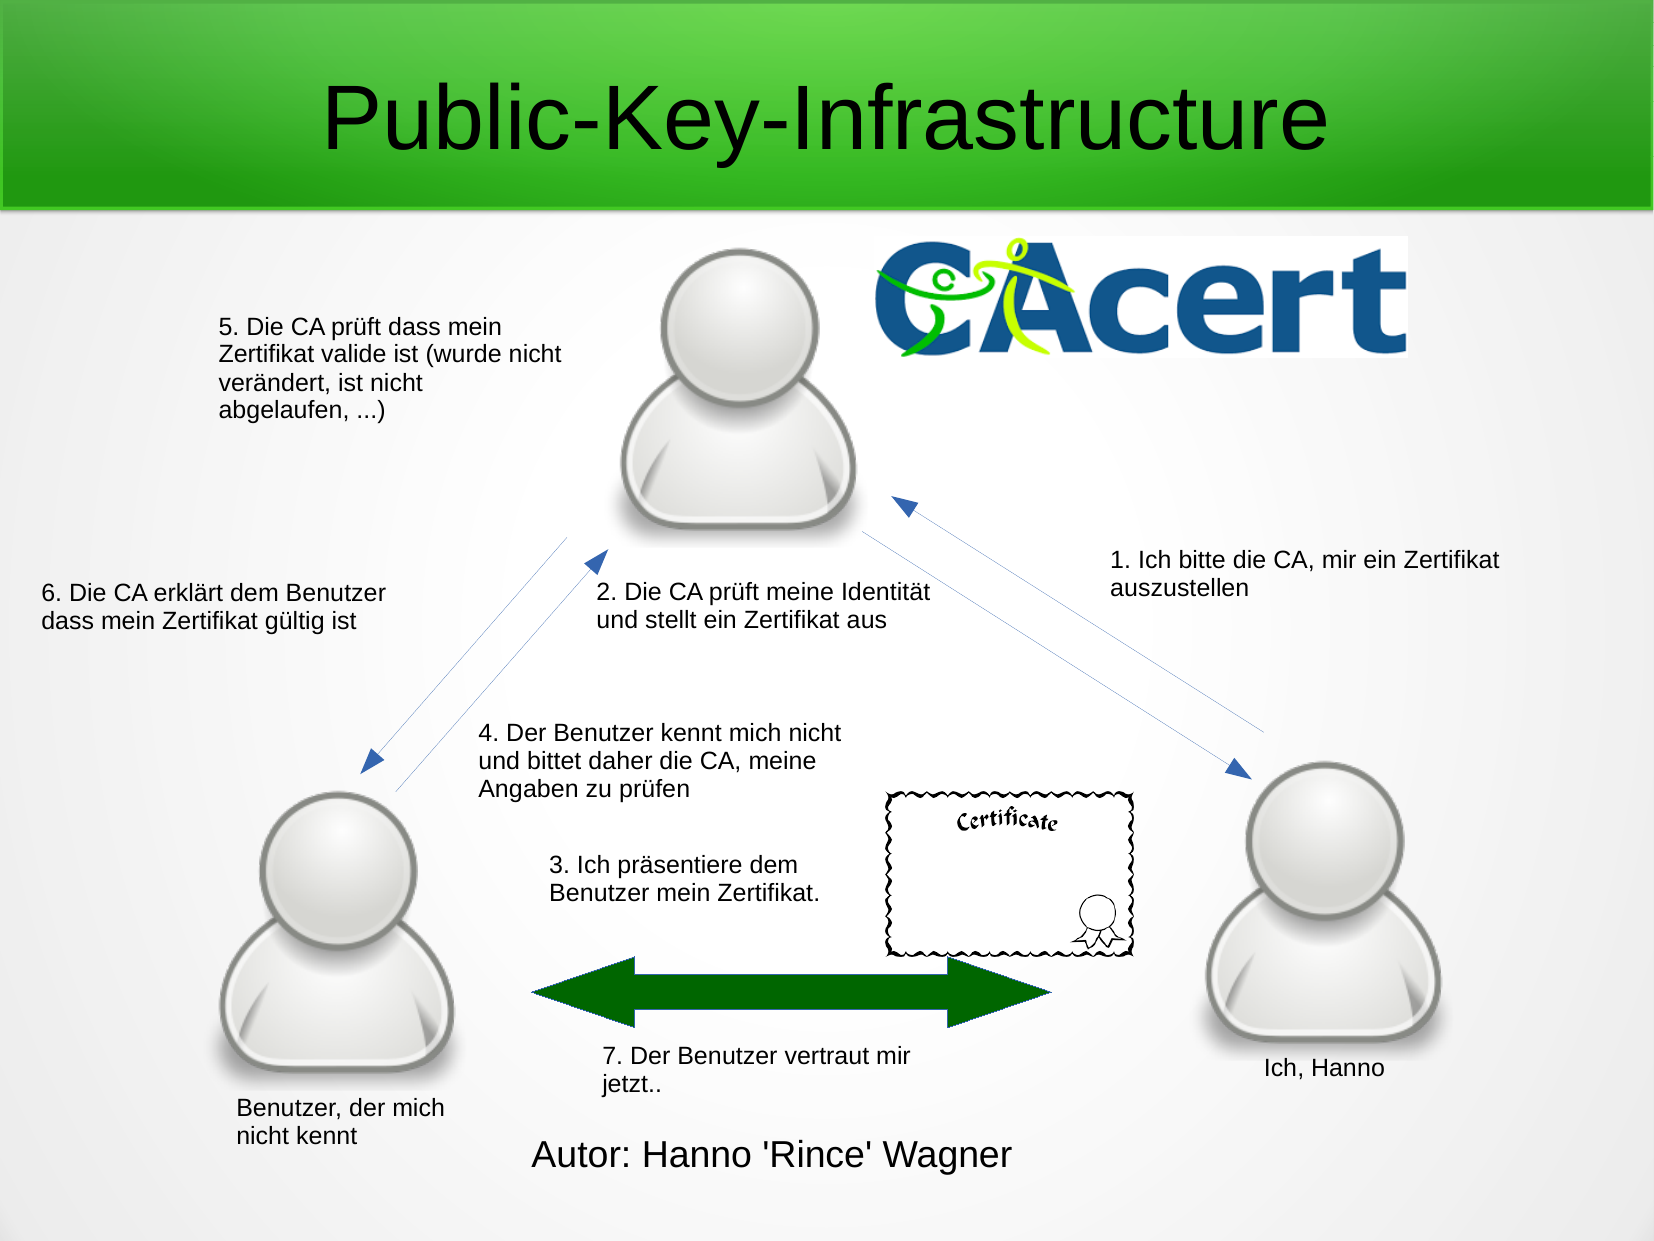

# Public-Key-Infrastructure
5. Die CA prüft dass mein Zertifikat valide ist (wurde nicht verändert, ist nicht abgelaufen, ...)
1. Ich bitte die CA, mir ein Zertifikat auszustellen
2. Die CA prüft meine Identität und stellt ein Zertifikat aus
6. Die CA erklärt dem Benutzer dass mein Zertifikat gültig ist
4. Der Benutzer kennt mich nicht und bittet daher die CA, meine Angaben zu prüfen
3. Ich präsentiere dem Benutzer mein Zertifikat.
7. Der Benutzer vertraut mir jetzt..
Ich, Hanno
Benutzer, der mich nicht kennt
Autor: Hanno 'Rince' Wagner